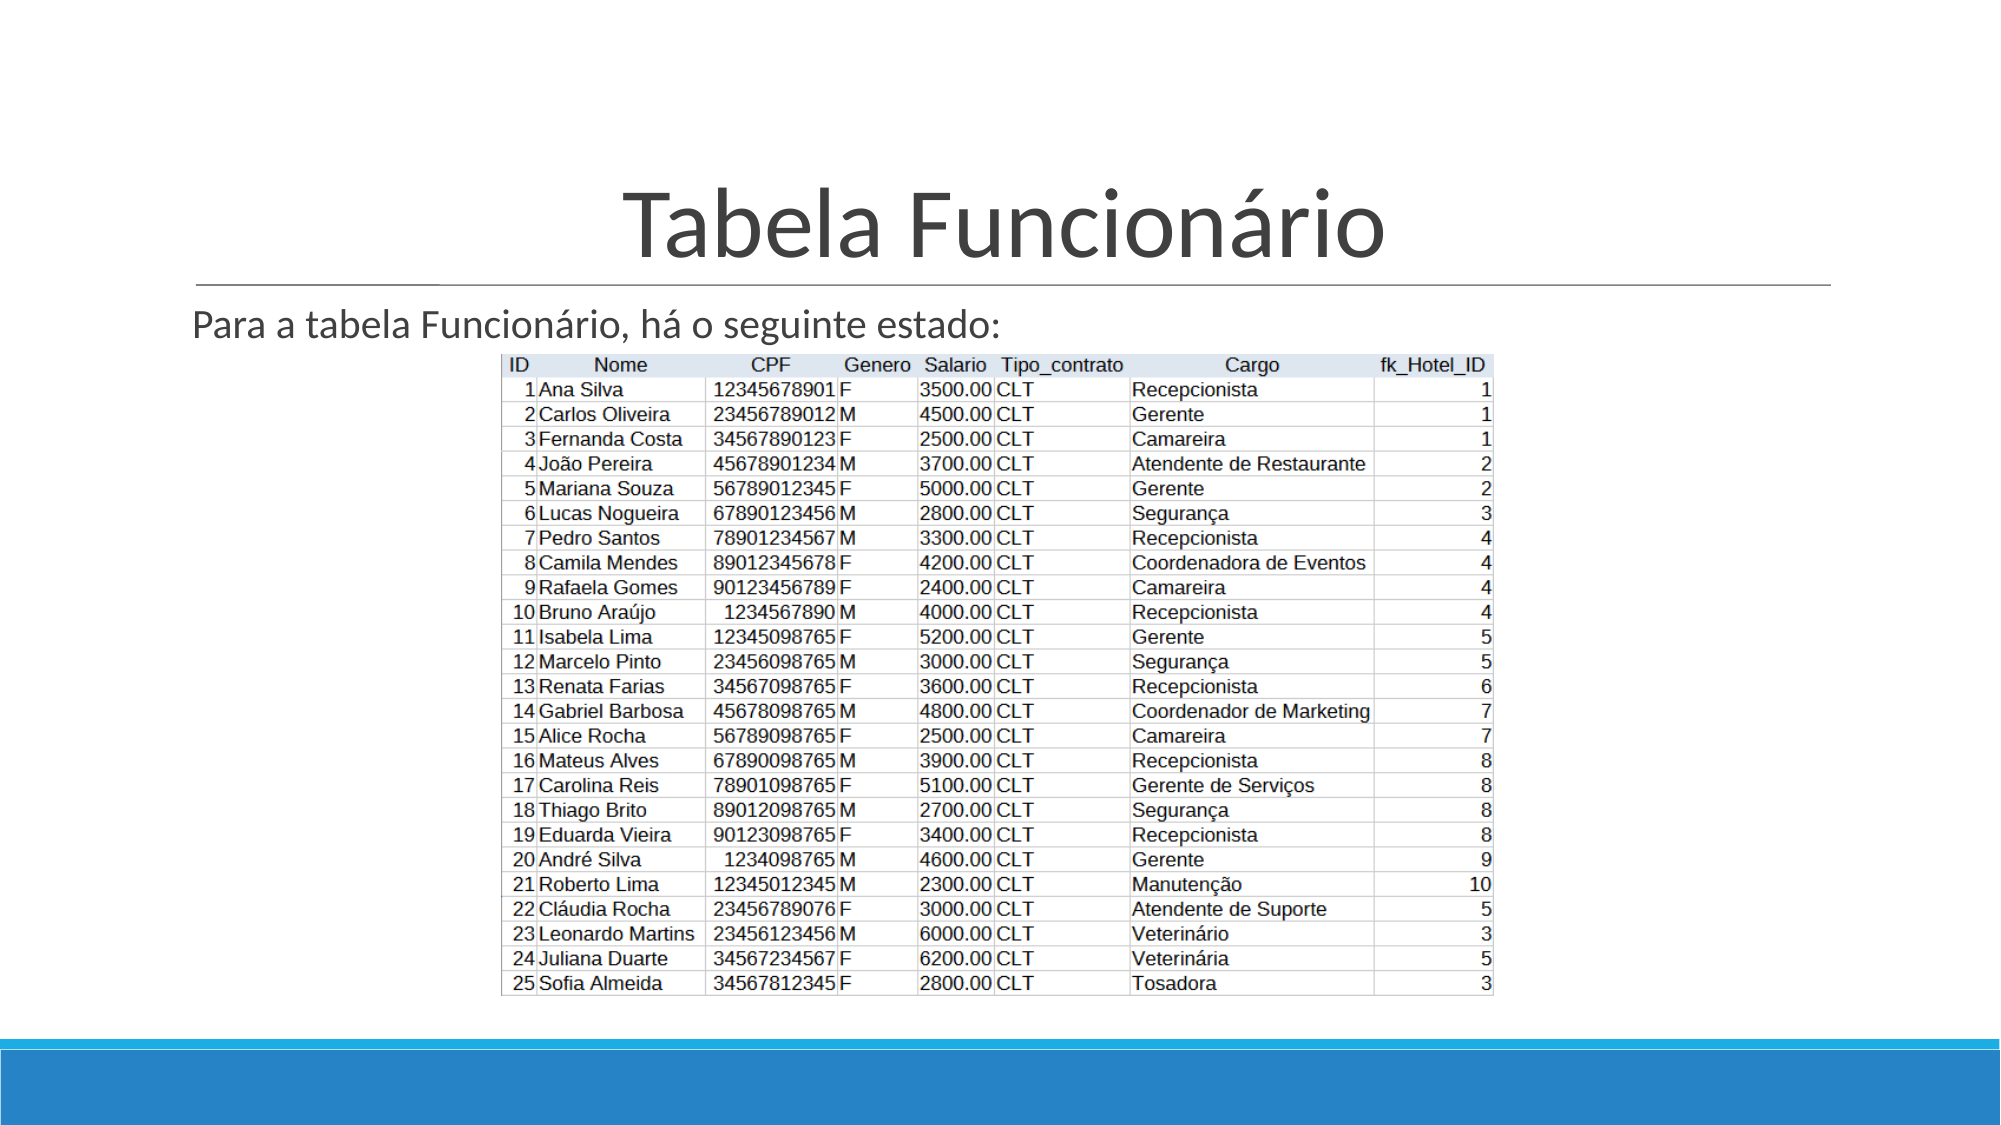

Tabela Funcionário
Para a tabela Funcionário, há o seguinte estado: